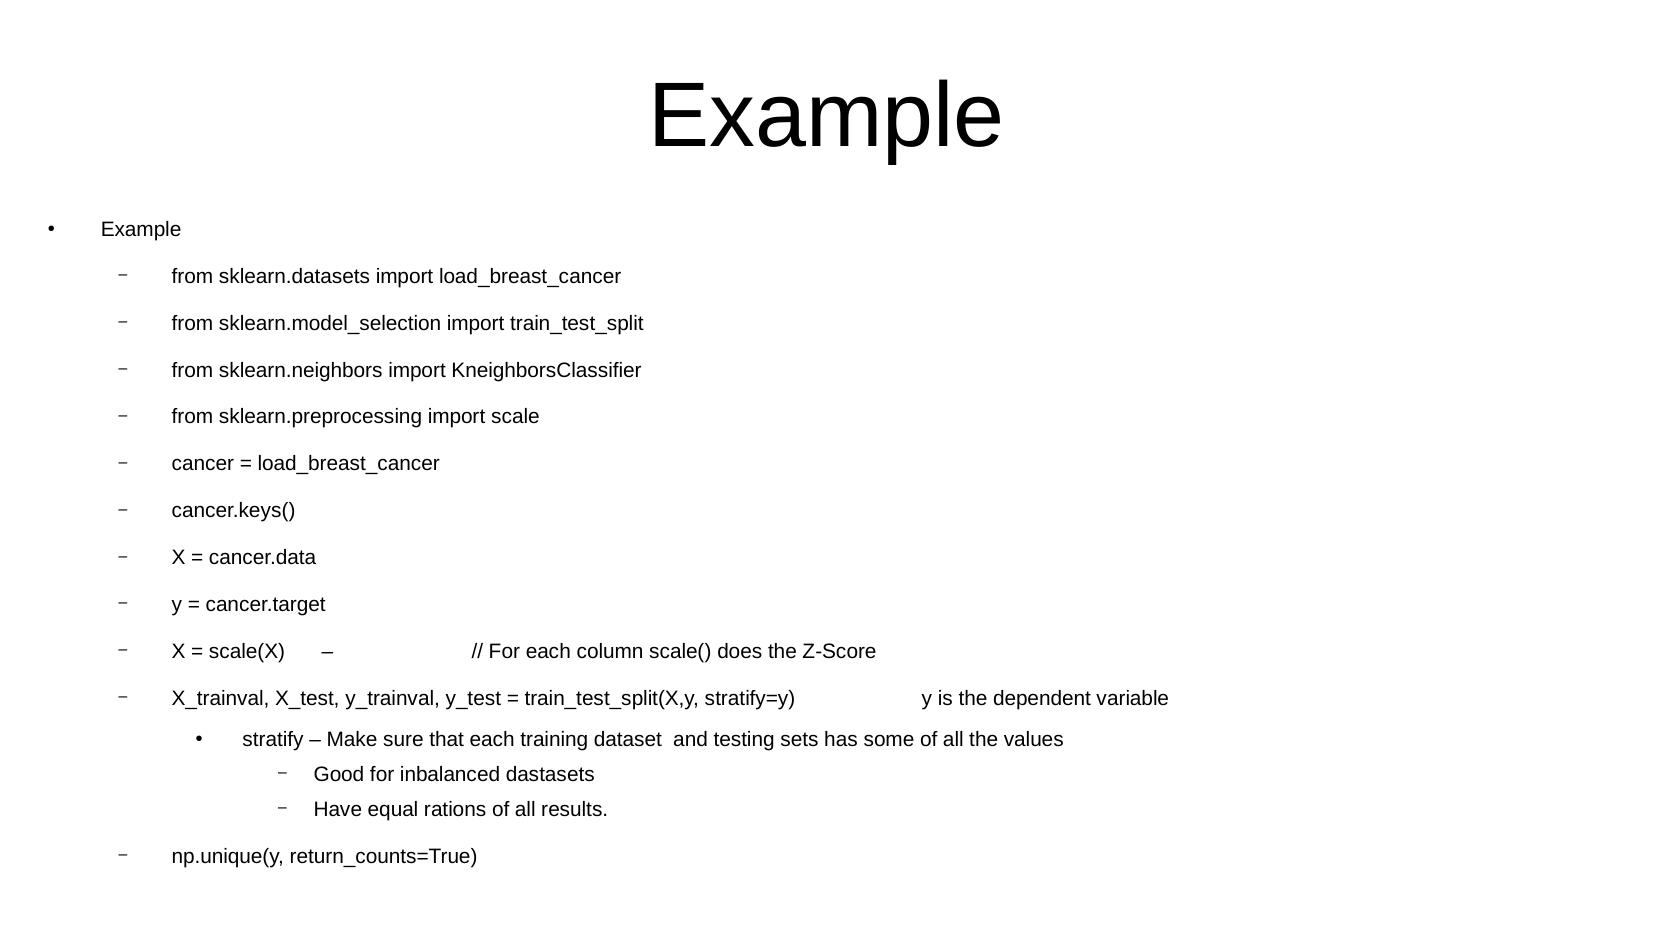

# Example
Example
from sklearn.datasets import load_breast_cancer
from sklearn.model_selection import train_test_split
from sklearn.neighbors import KneighborsClassifier
from sklearn.preprocessing import scale
cancer = load_breast_cancer
cancer.keys()
X = cancer.data
y = cancer.target
X = scale(X)	– 		// For each column scale() does the Z-Score
X_trainval, X_test, y_trainval, y_test = train_test_split(X,y, stratify=y)		y is the dependent variable
stratify – Make sure that each training dataset and testing sets has some of all the values
Good for inbalanced dastasets
Have equal rations of all results.
np.unique(y, return_counts=True)